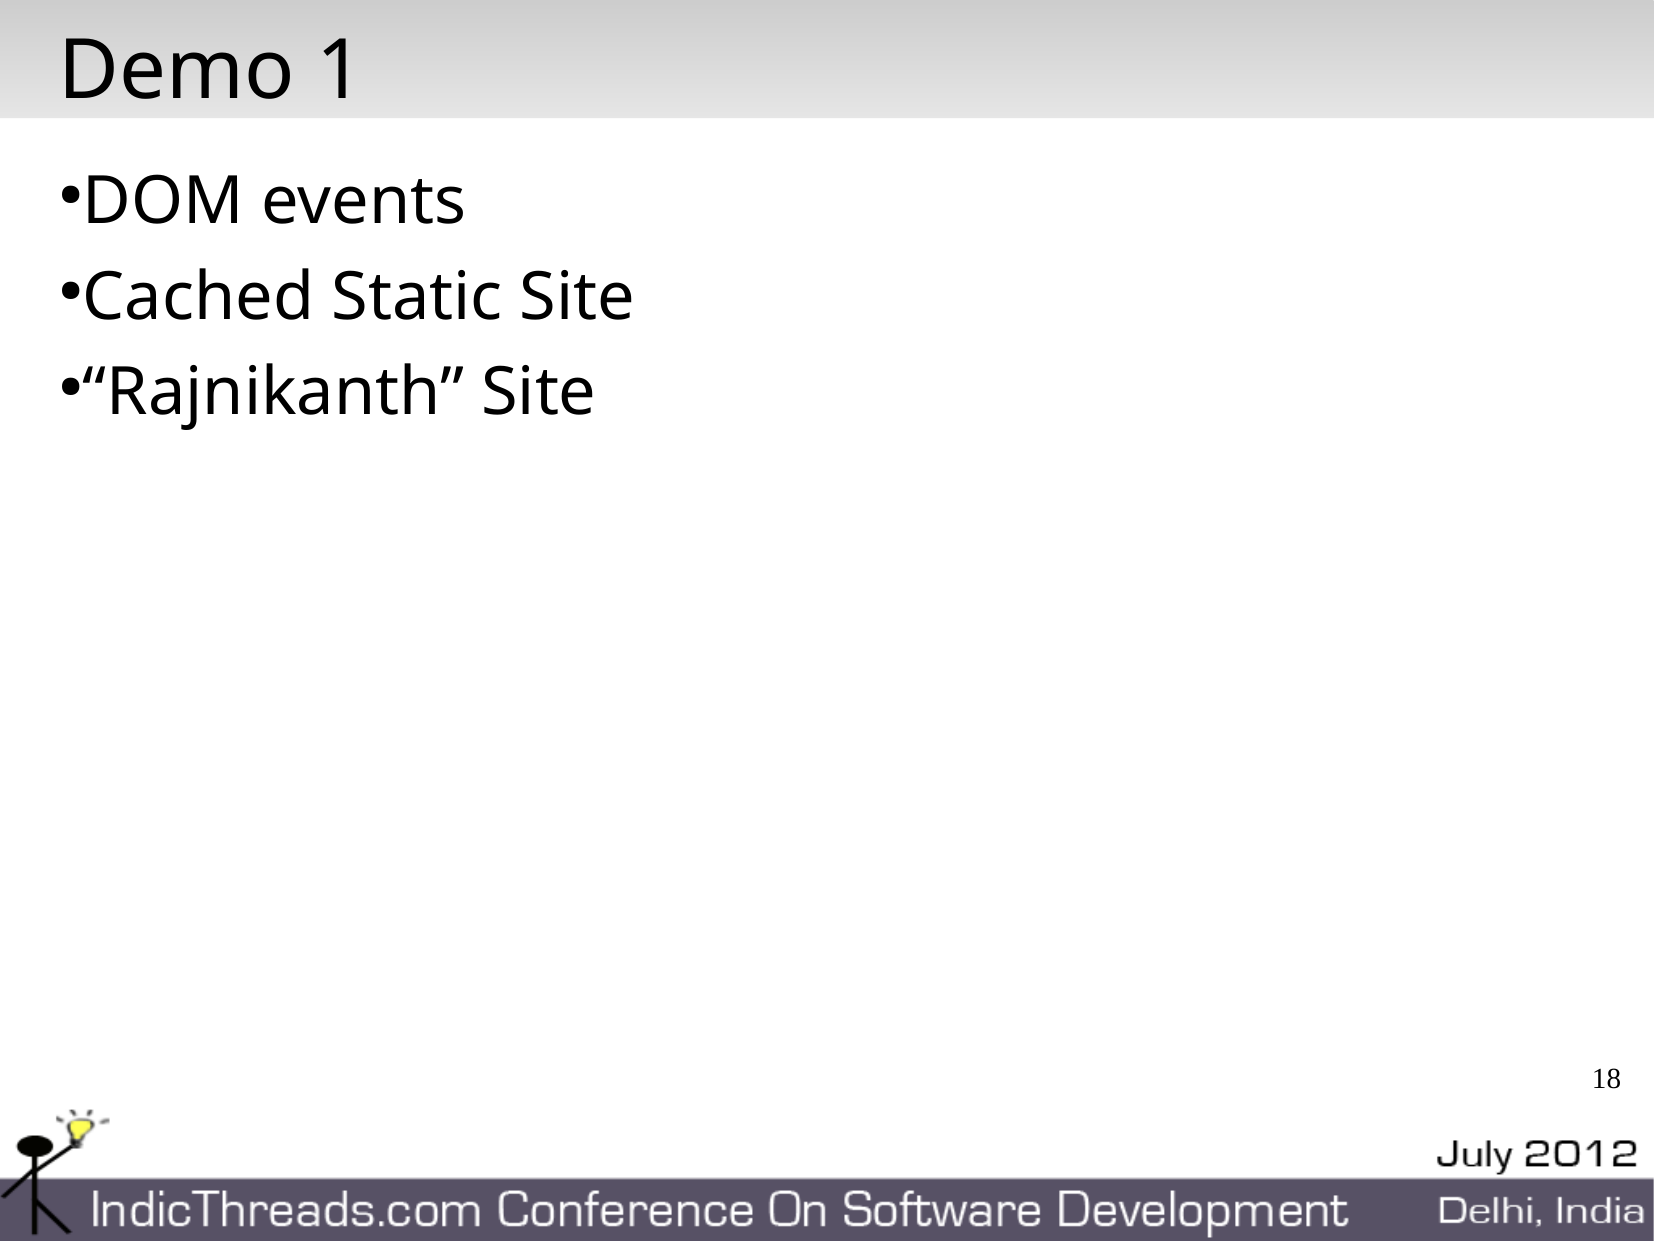

# Demo 1
DOM events
Cached Static Site
“Rajnikanth” Site
18